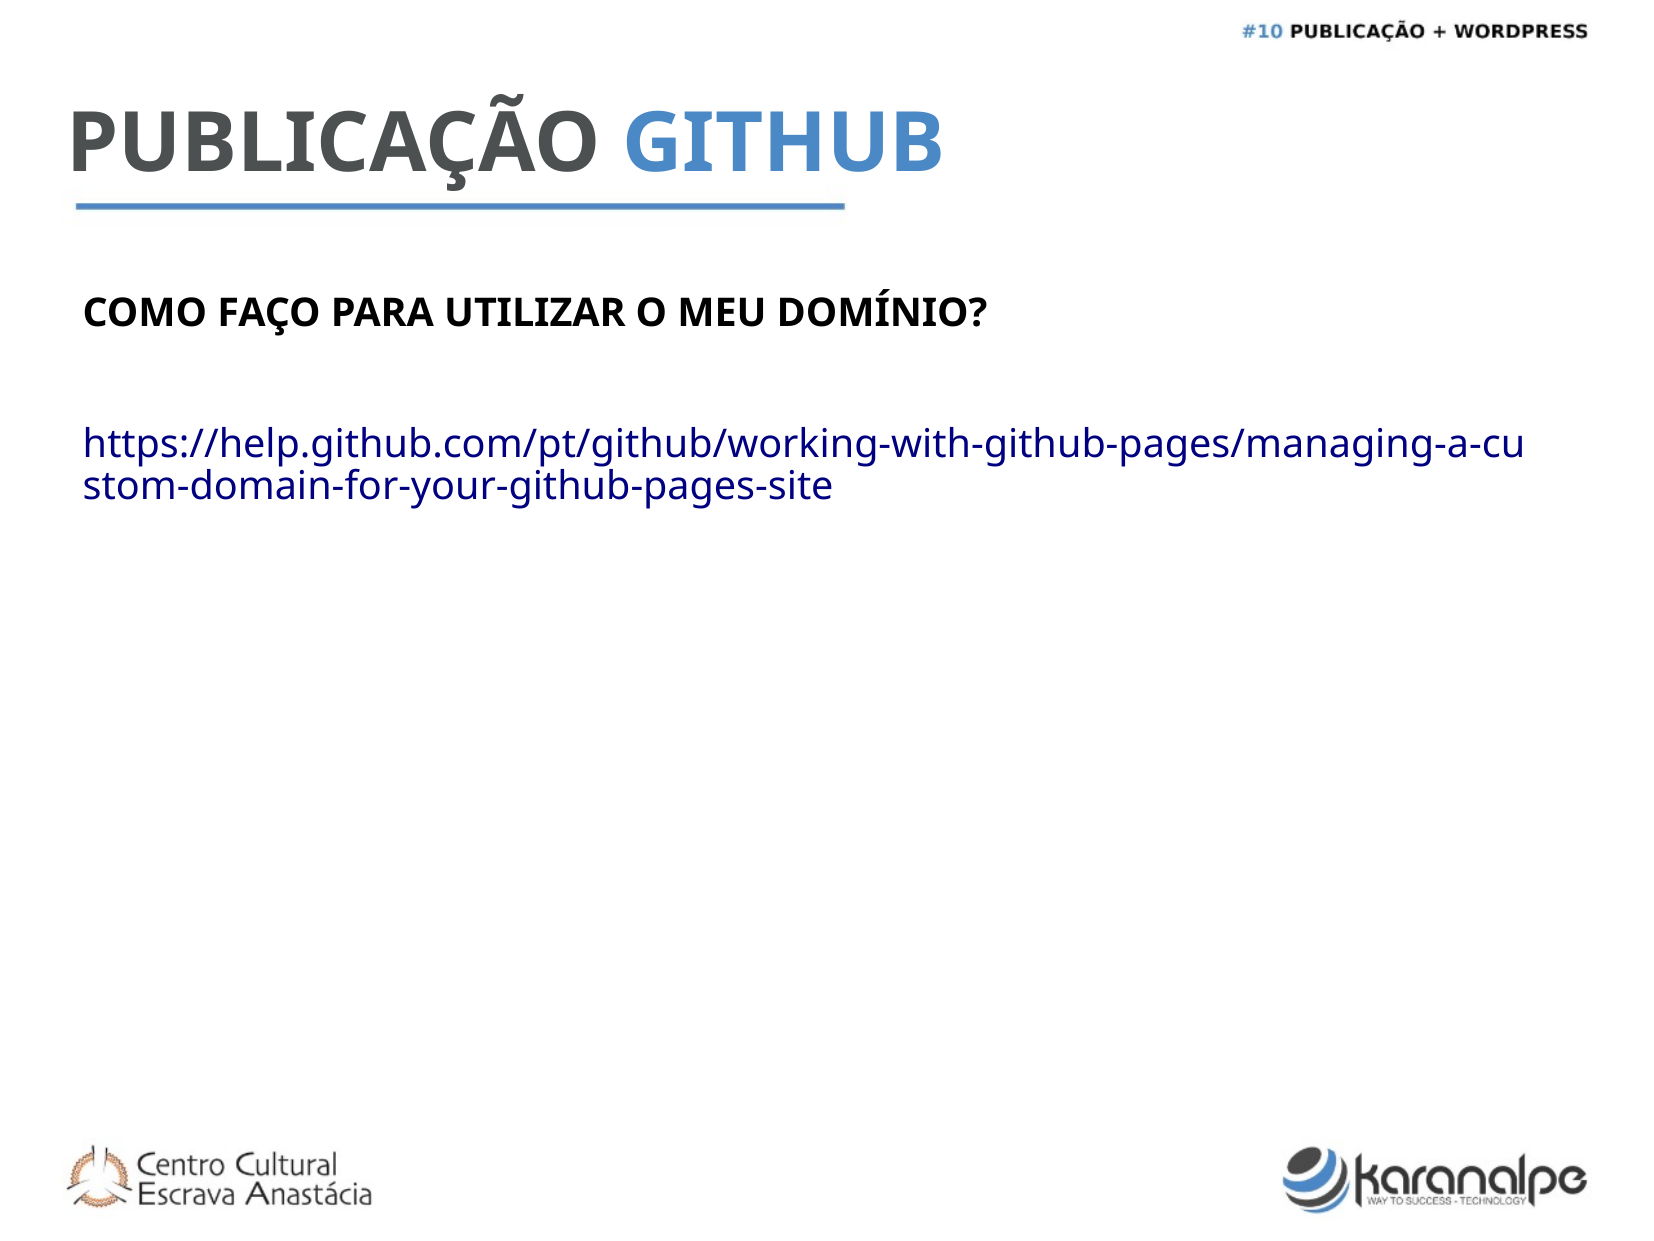

PUBLICAÇÃO GITHUB
# COMO FAÇO PARA UTILIZAR O MEU DOMÍNIO?
https://help.github.com/pt/github/working-with-github-pages/managing-a-custom-domain-for-your-github-pages-site